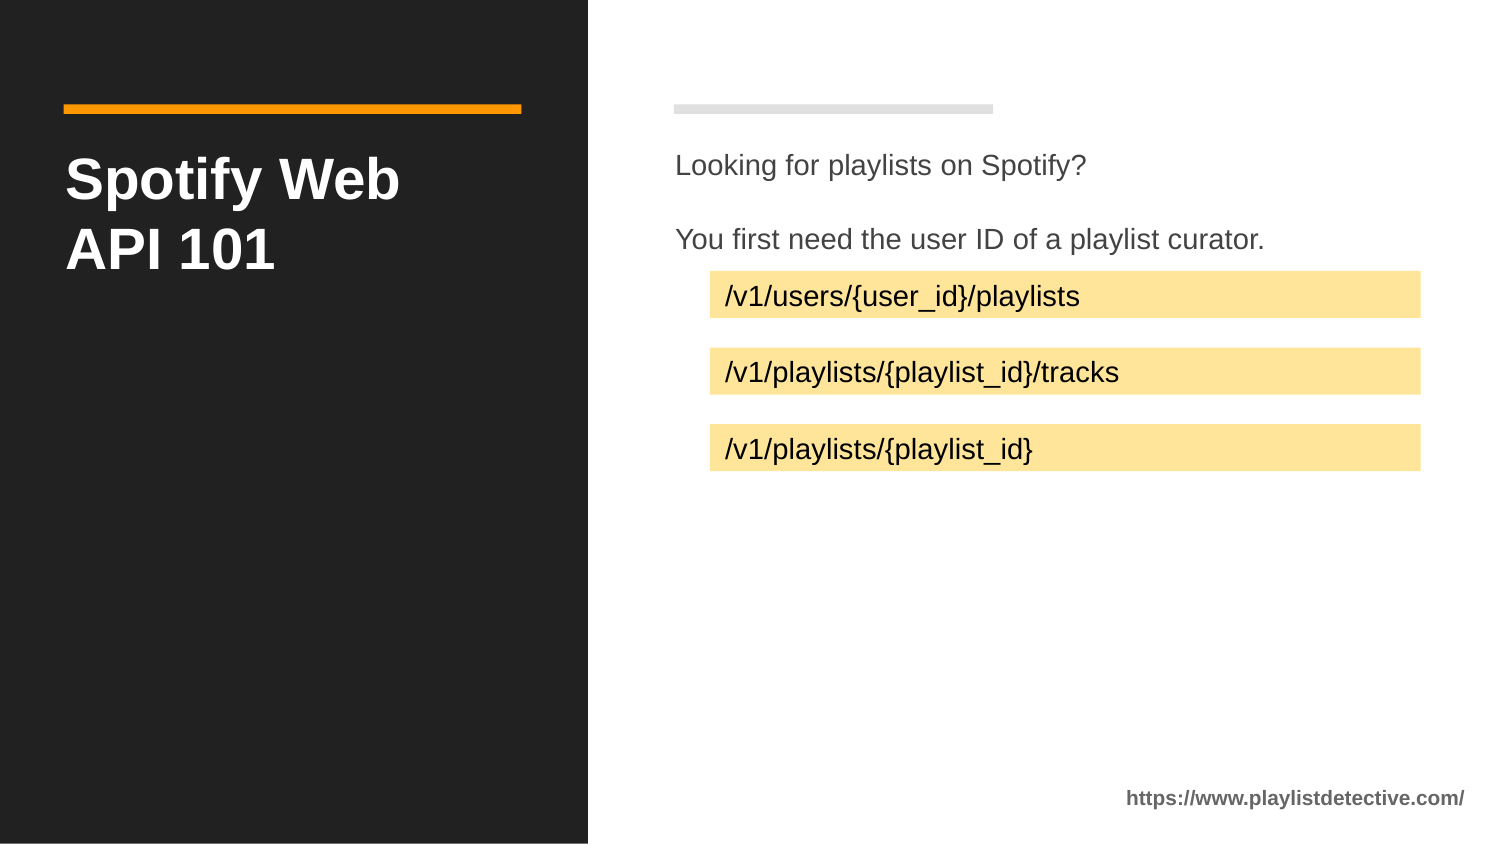

# Spotify Web API 101
Looking for playlists on Spotify?
You first need the user ID of a playlist curator.
/v1/users/{user_id}/playlists
/v1/playlists/{playlist_id}/tracks
/v1/playlists/{playlist_id}
https://www.playlistdetective.com/